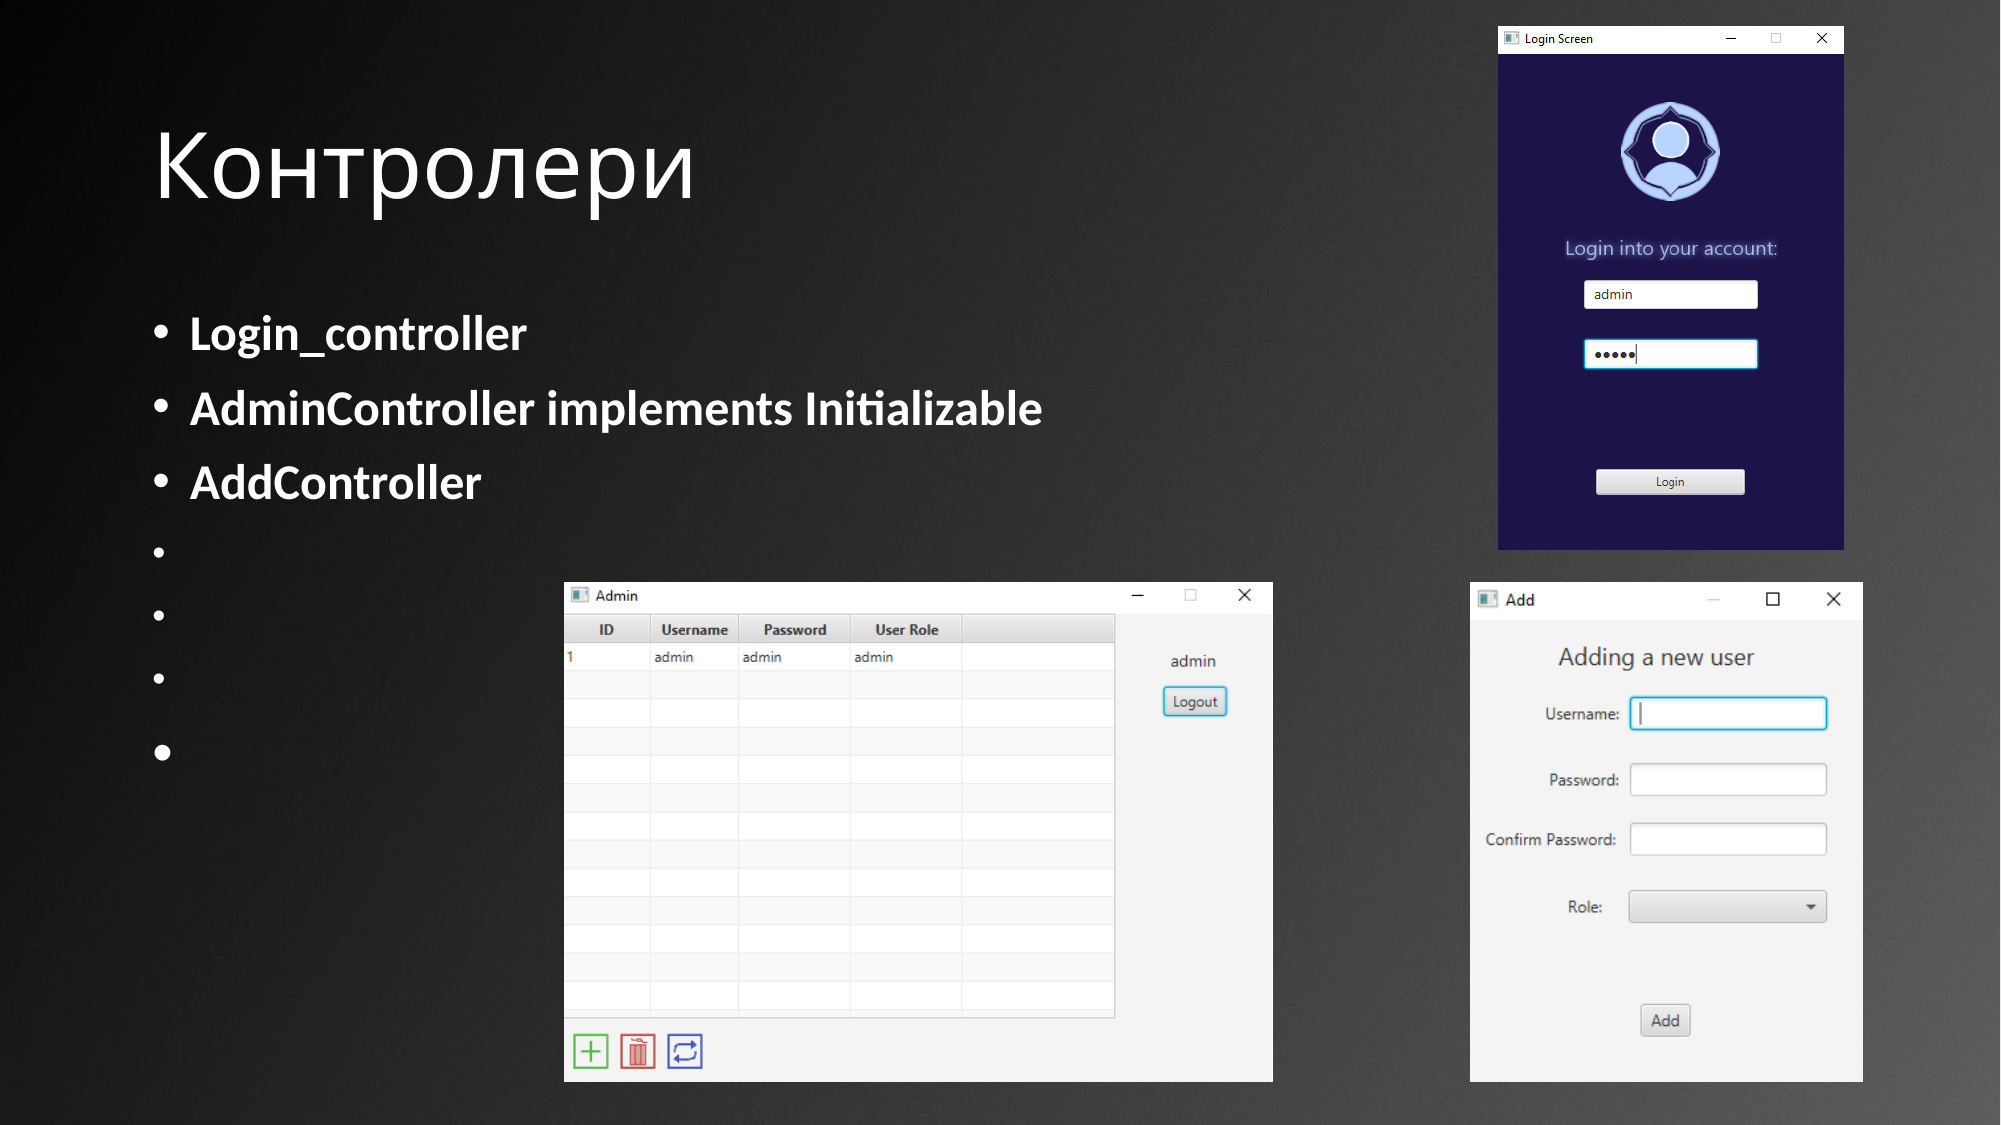

# Контролери
Login_controller
AdminController implements Initializable
AddController